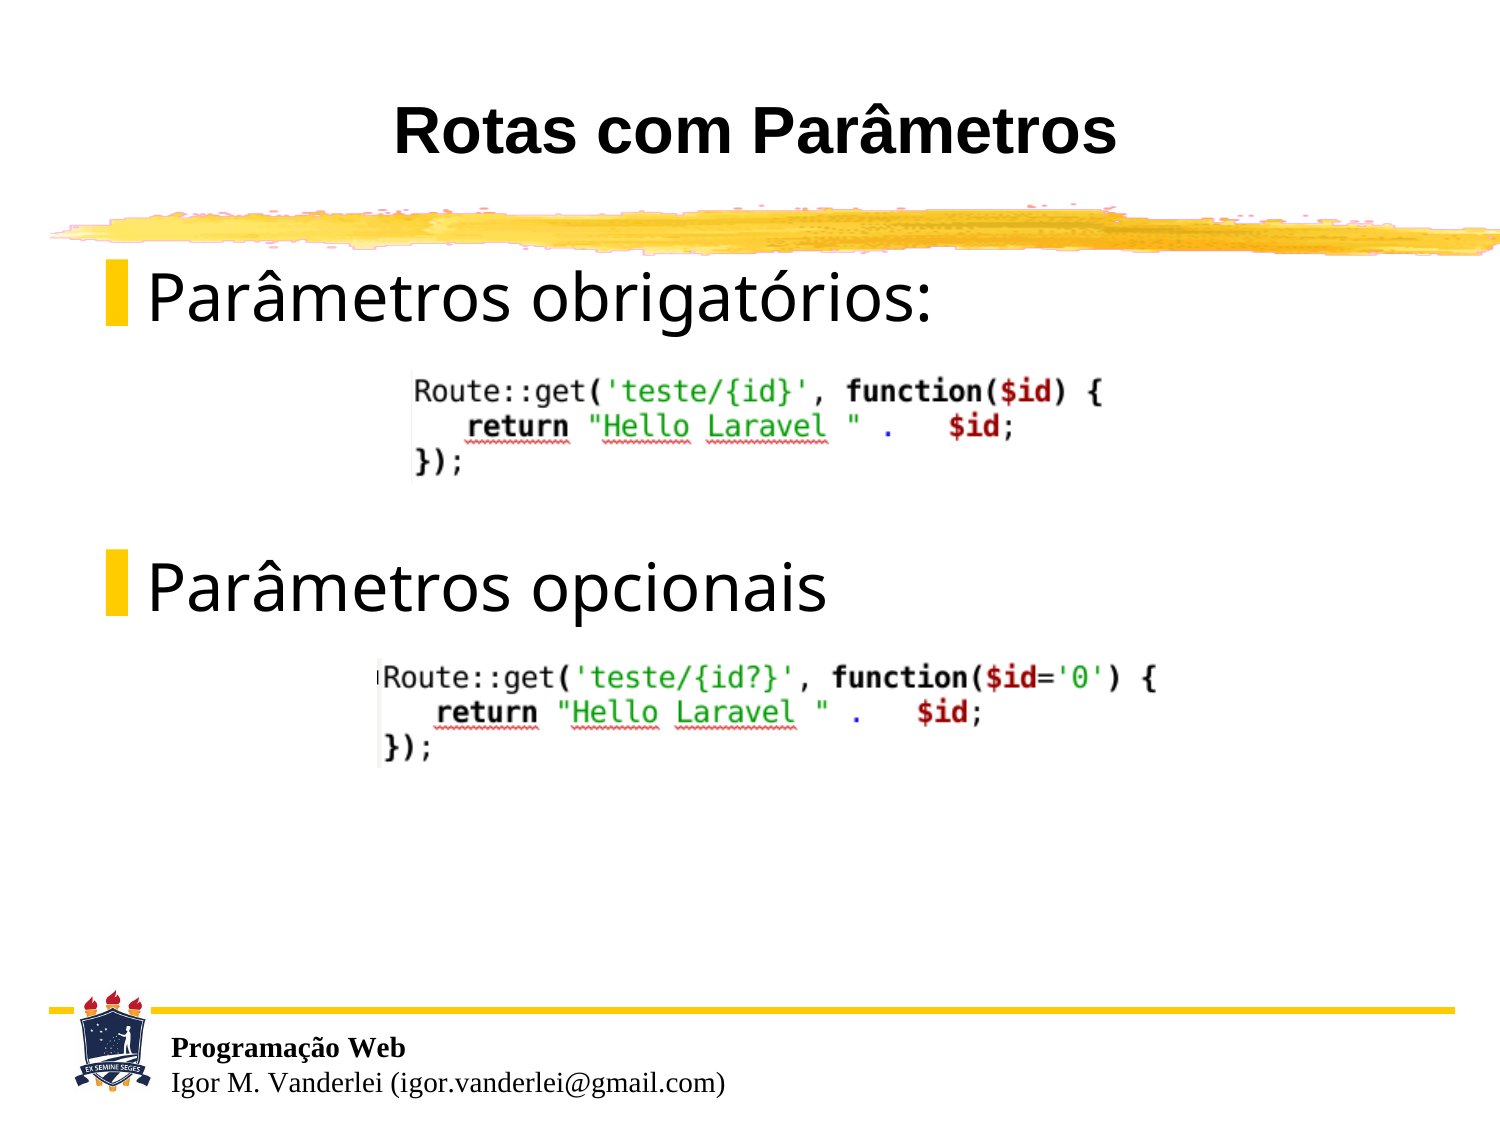

# Rotas com Parâmetros
Parâmetros obrigatórios:
Parâmetros opcionais